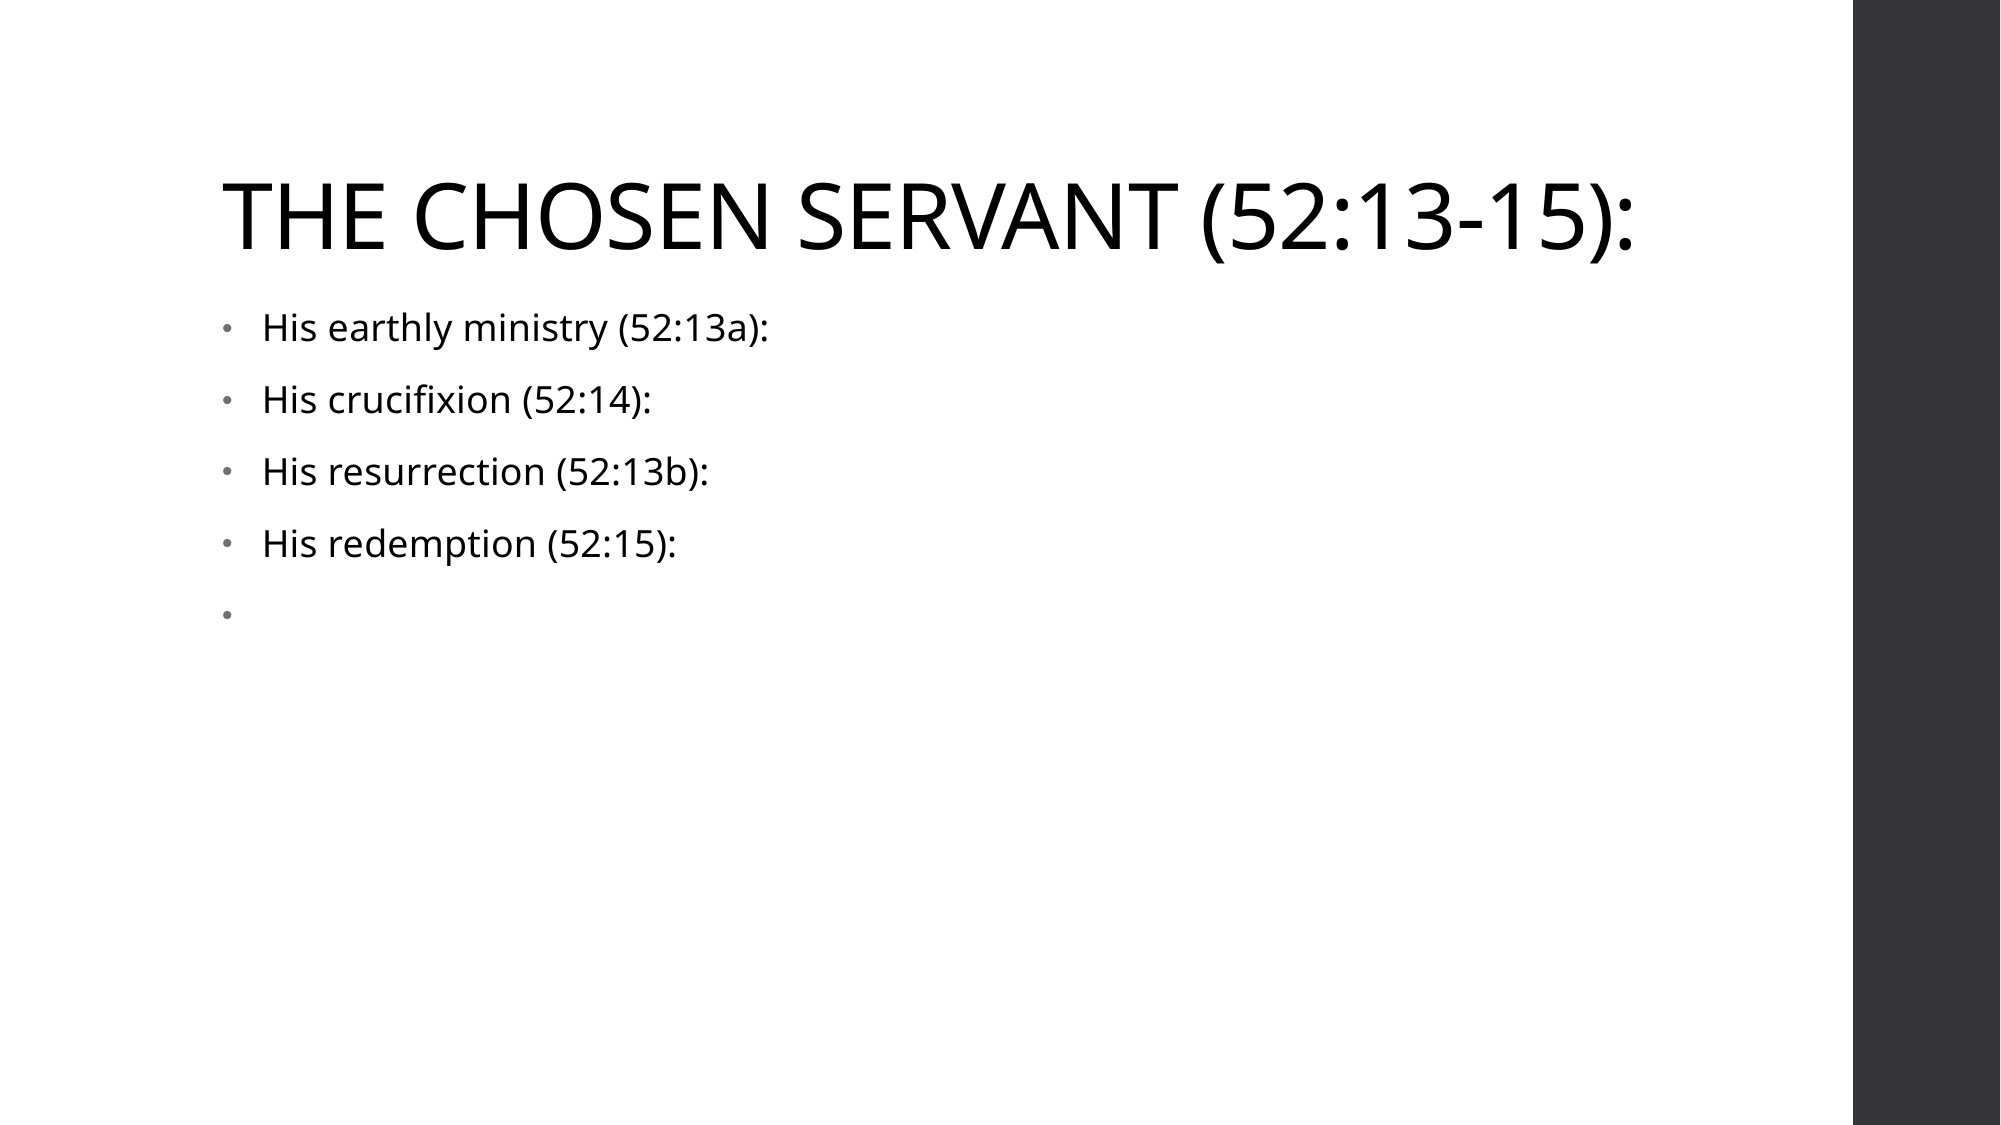

# THE CHOSEN SERVANT (52:13-15):
 His earthly ministry (52:13a):
 His crucifixion (52:14):
 His resurrection (52:13b):
 His redemption (52:15):